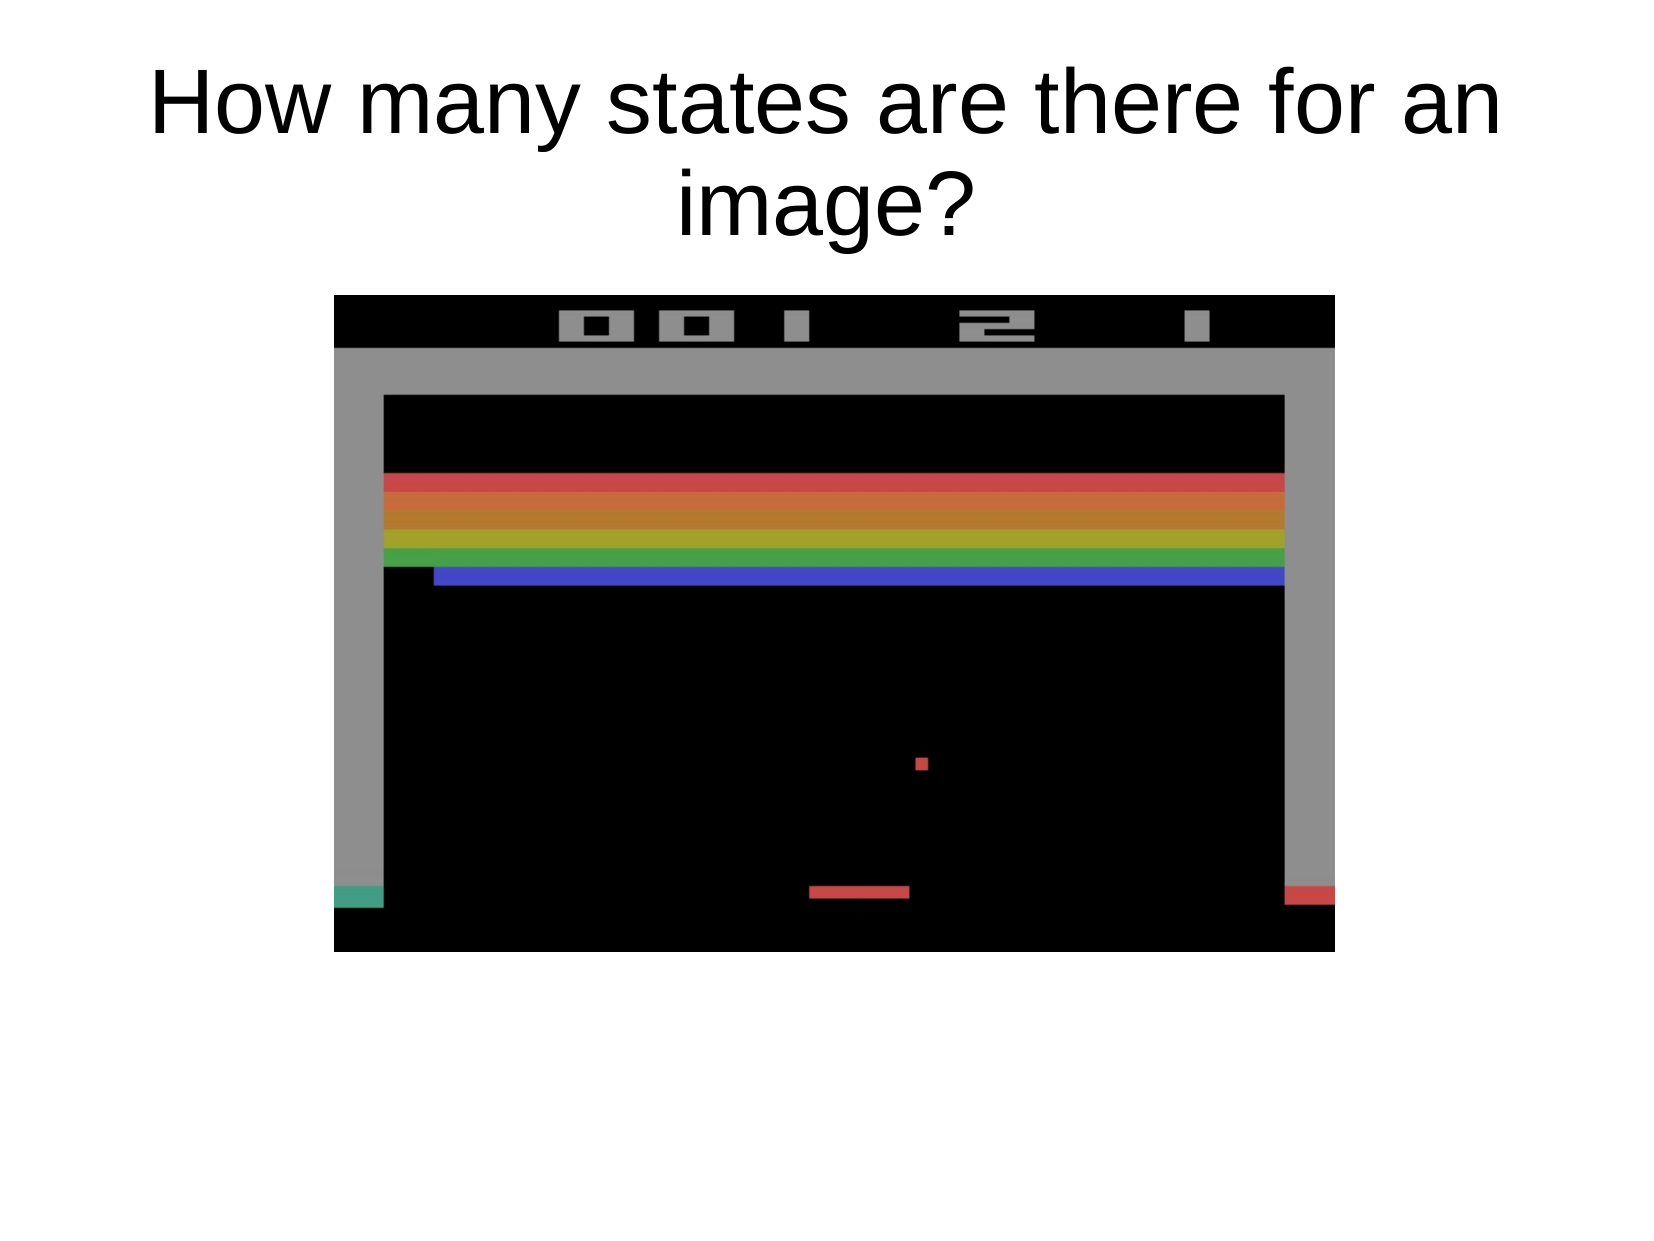

# How many states are there for an image?